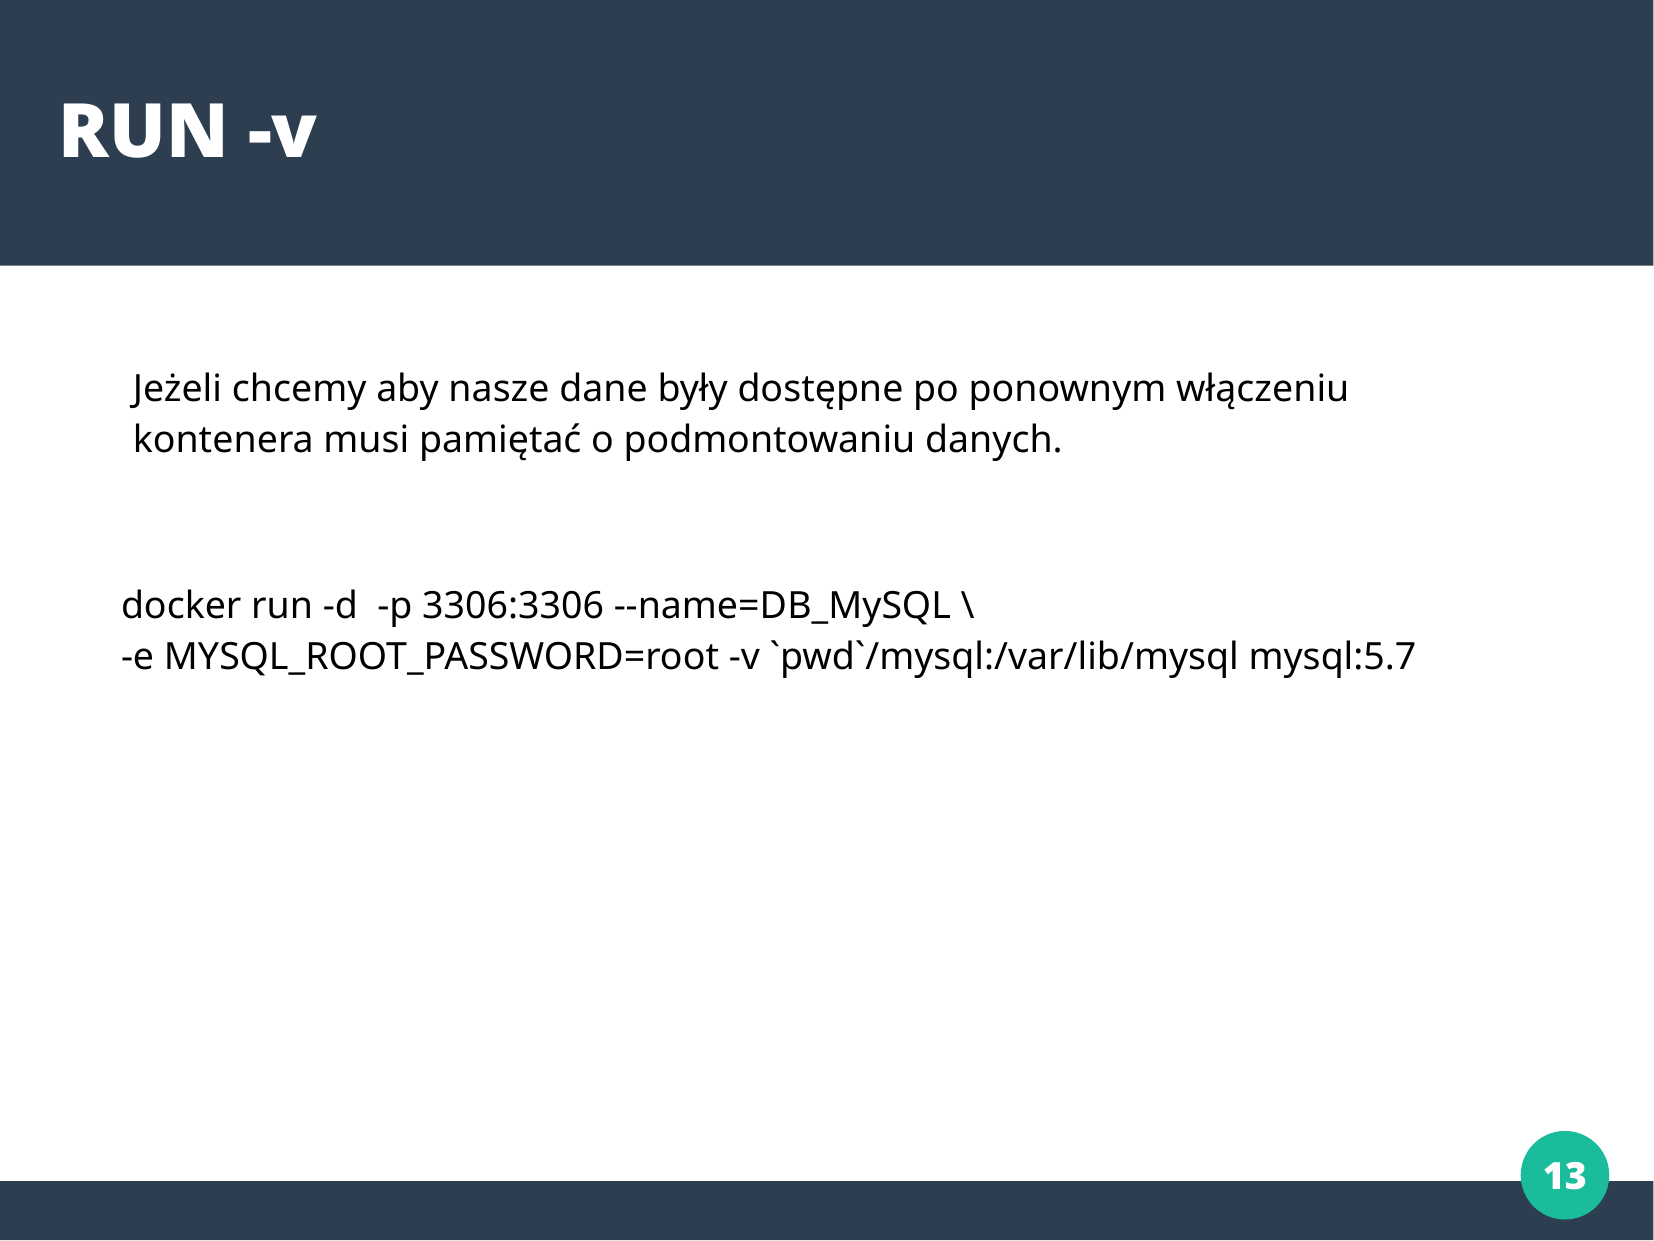

# RUN -v
Jeżeli chcemy aby nasze dane były dostępne po ponownym włączeniu kontenera musi pamiętać o podmontowaniu danych.
docker run -d -p 3306:3306 --name=DB_MySQL \
-e MYSQL_ROOT_PASSWORD=root -v `pwd`/mysql:/var/lib/mysql mysql:5.7
13